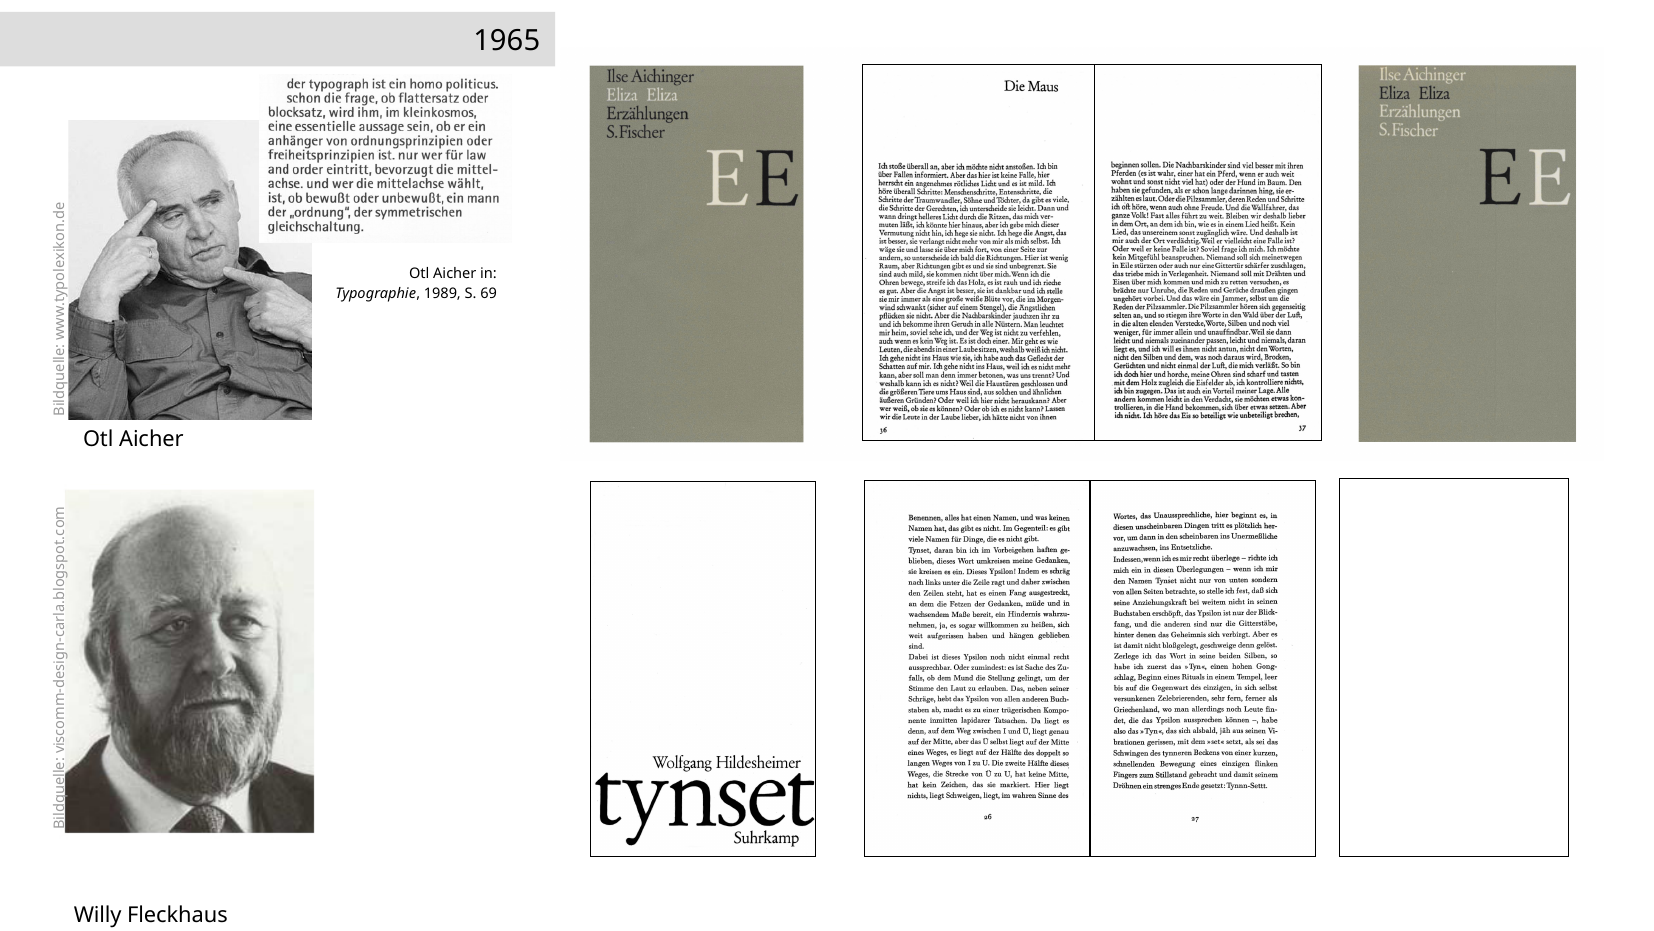

1965
Otl Aicher in:
Typographie, 1989, S. 69
Otl Aicher
Bildquelle: www.typolexikon.de
Willy Fleckhaus
Bildquelle: viscomm-design-carla.blogspot.com